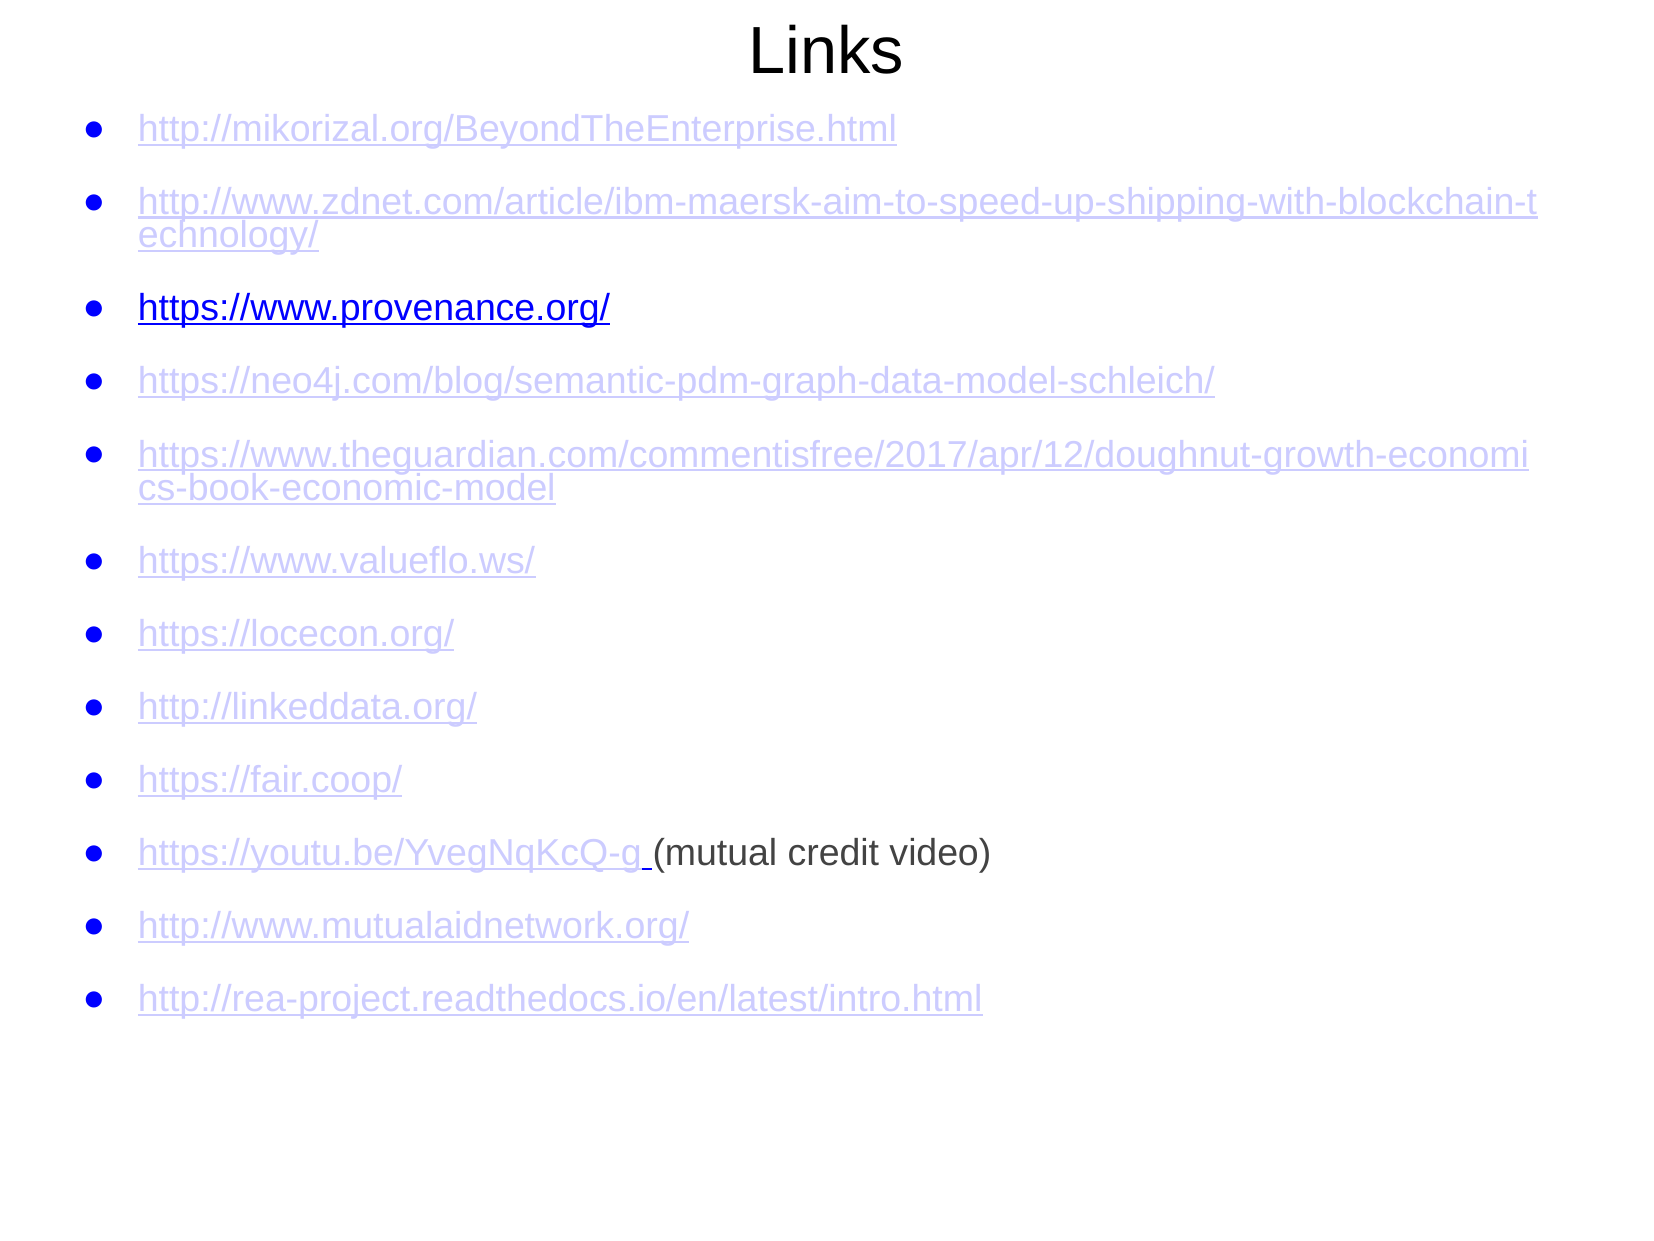

# Links
http://mikorizal.org/BeyondTheEnterprise.html
http://www.zdnet.com/article/ibm-maersk-aim-to-speed-up-shipping-with-blockchain-technology/
https://www.provenance.org/
https://neo4j.com/blog/semantic-pdm-graph-data-model-schleich/
https://www.theguardian.com/commentisfree/2017/apr/12/doughnut-growth-economics-book-economic-model
https://www.valueflo.ws/
https://locecon.org/
http://linkeddata.org/
https://fair.coop/
https://youtu.be/YvegNqKcQ-g (mutual credit video)
http://www.mutualaidnetwork.org/
http://rea-project.readthedocs.io/en/latest/intro.html